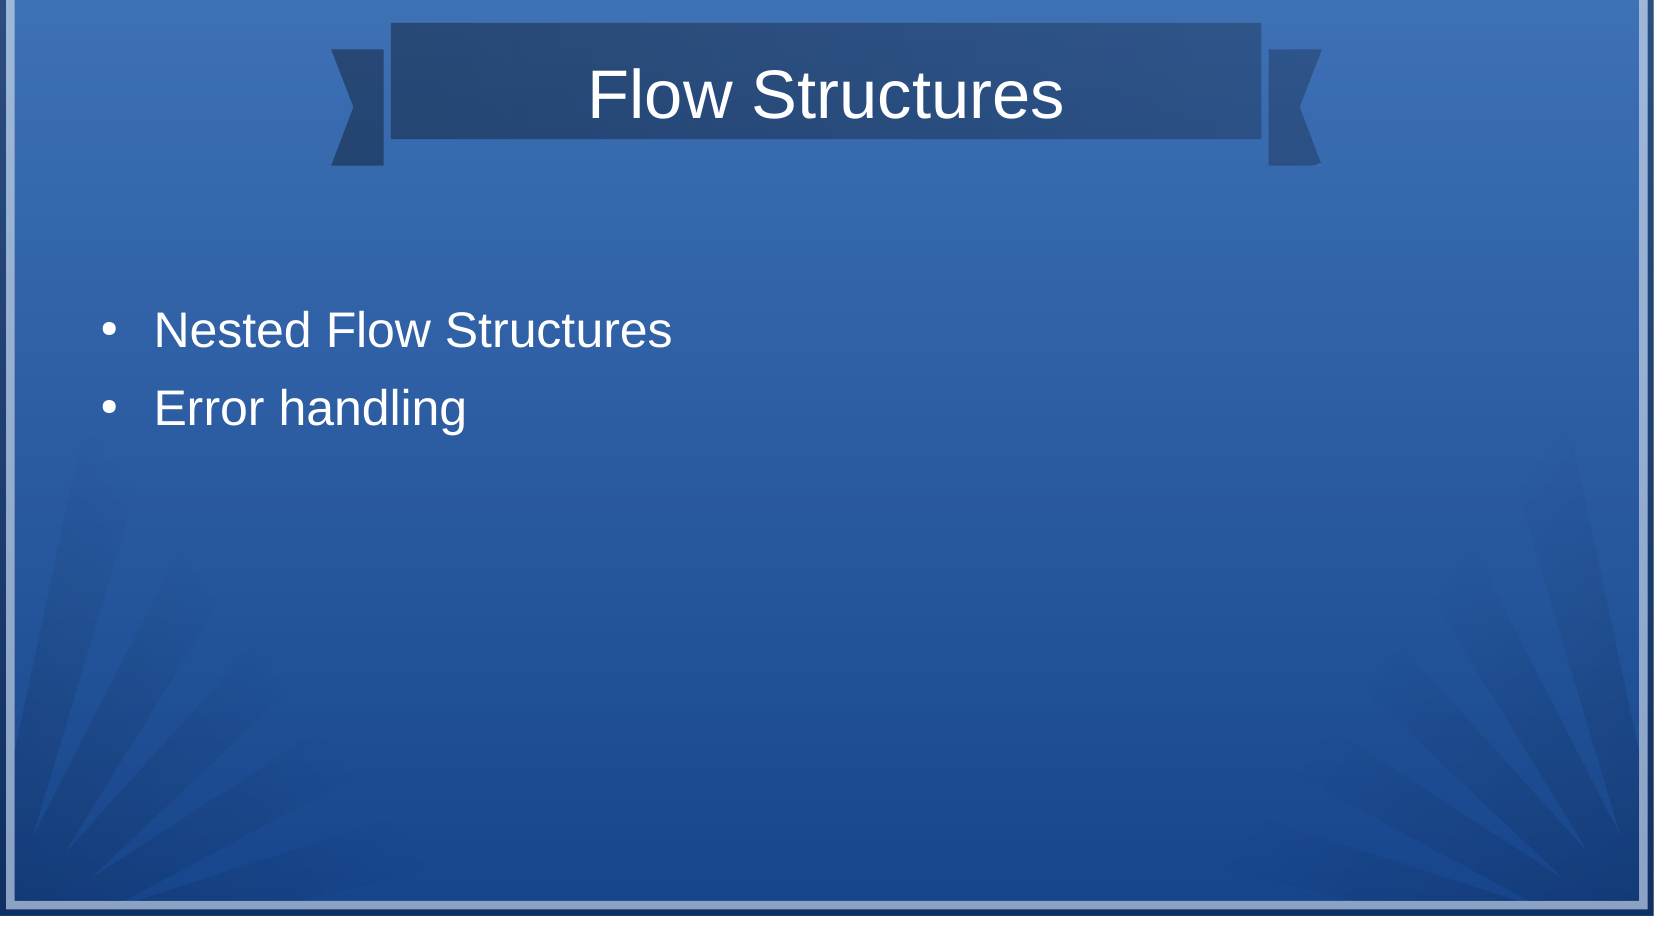

# Flow Structures
Nested Flow Structures
Error handling